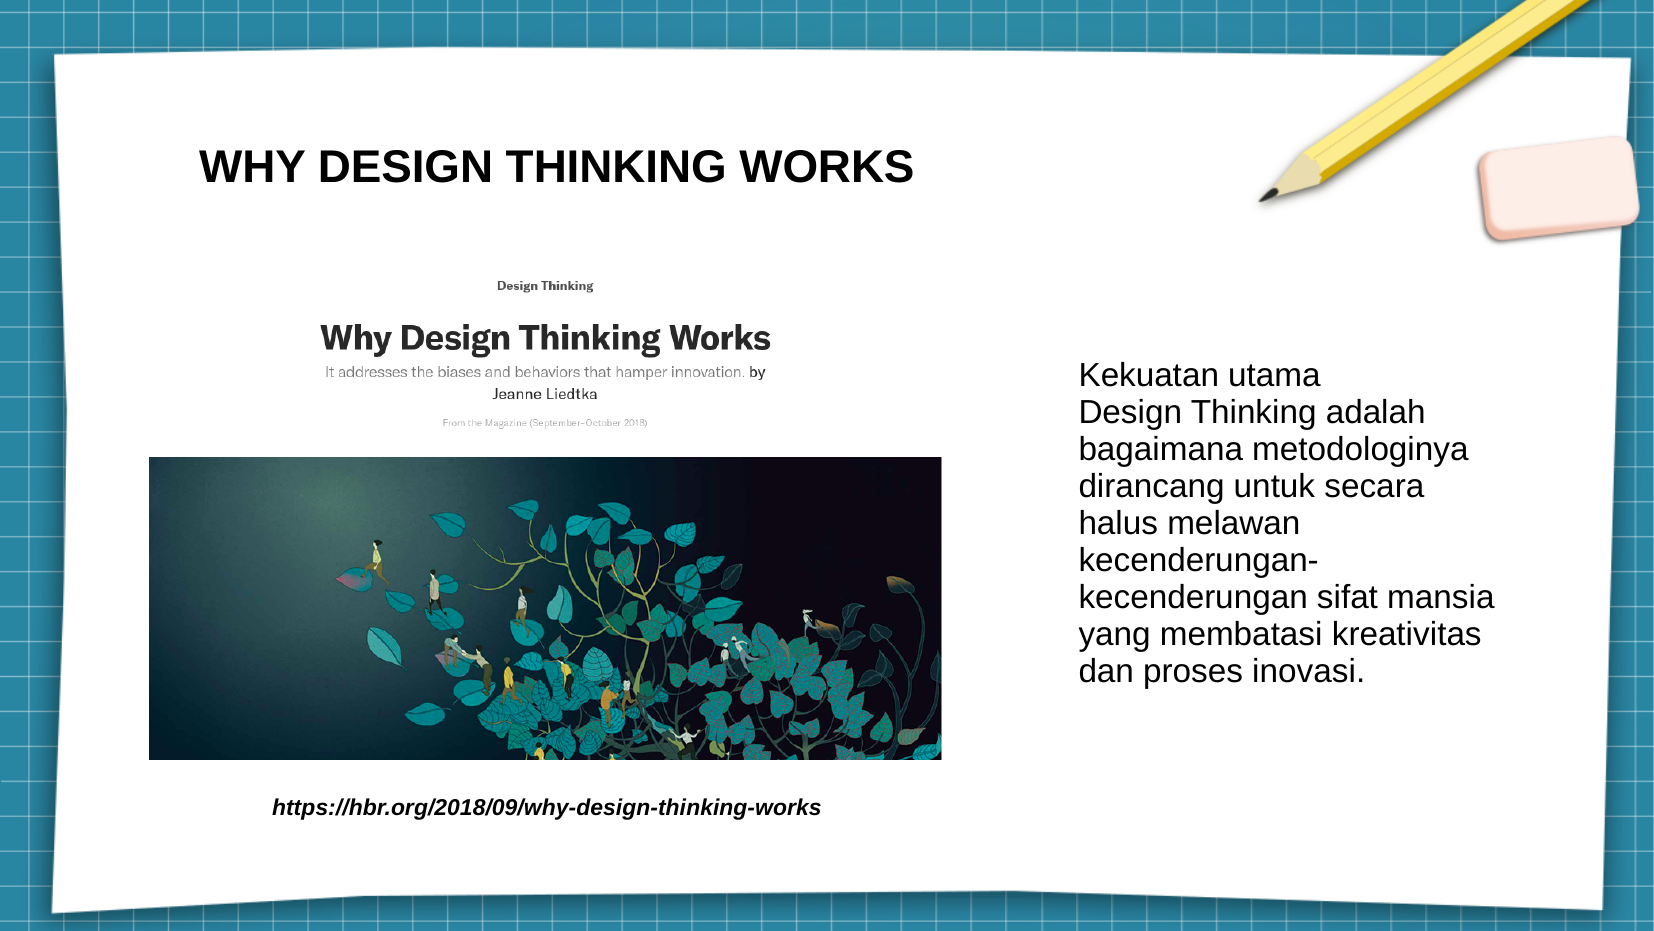

WHY DESIGN THINKING WORKS
Kekuatan utama
Design Thinking adalah bagaimana metodologinya dirancang untuk secara halus melawan kecenderungan-kecenderungan sifat mansia yang membatasi kreativitas dan proses inovasi.
https://hbr.org/2018/09/why-design-thinking-works